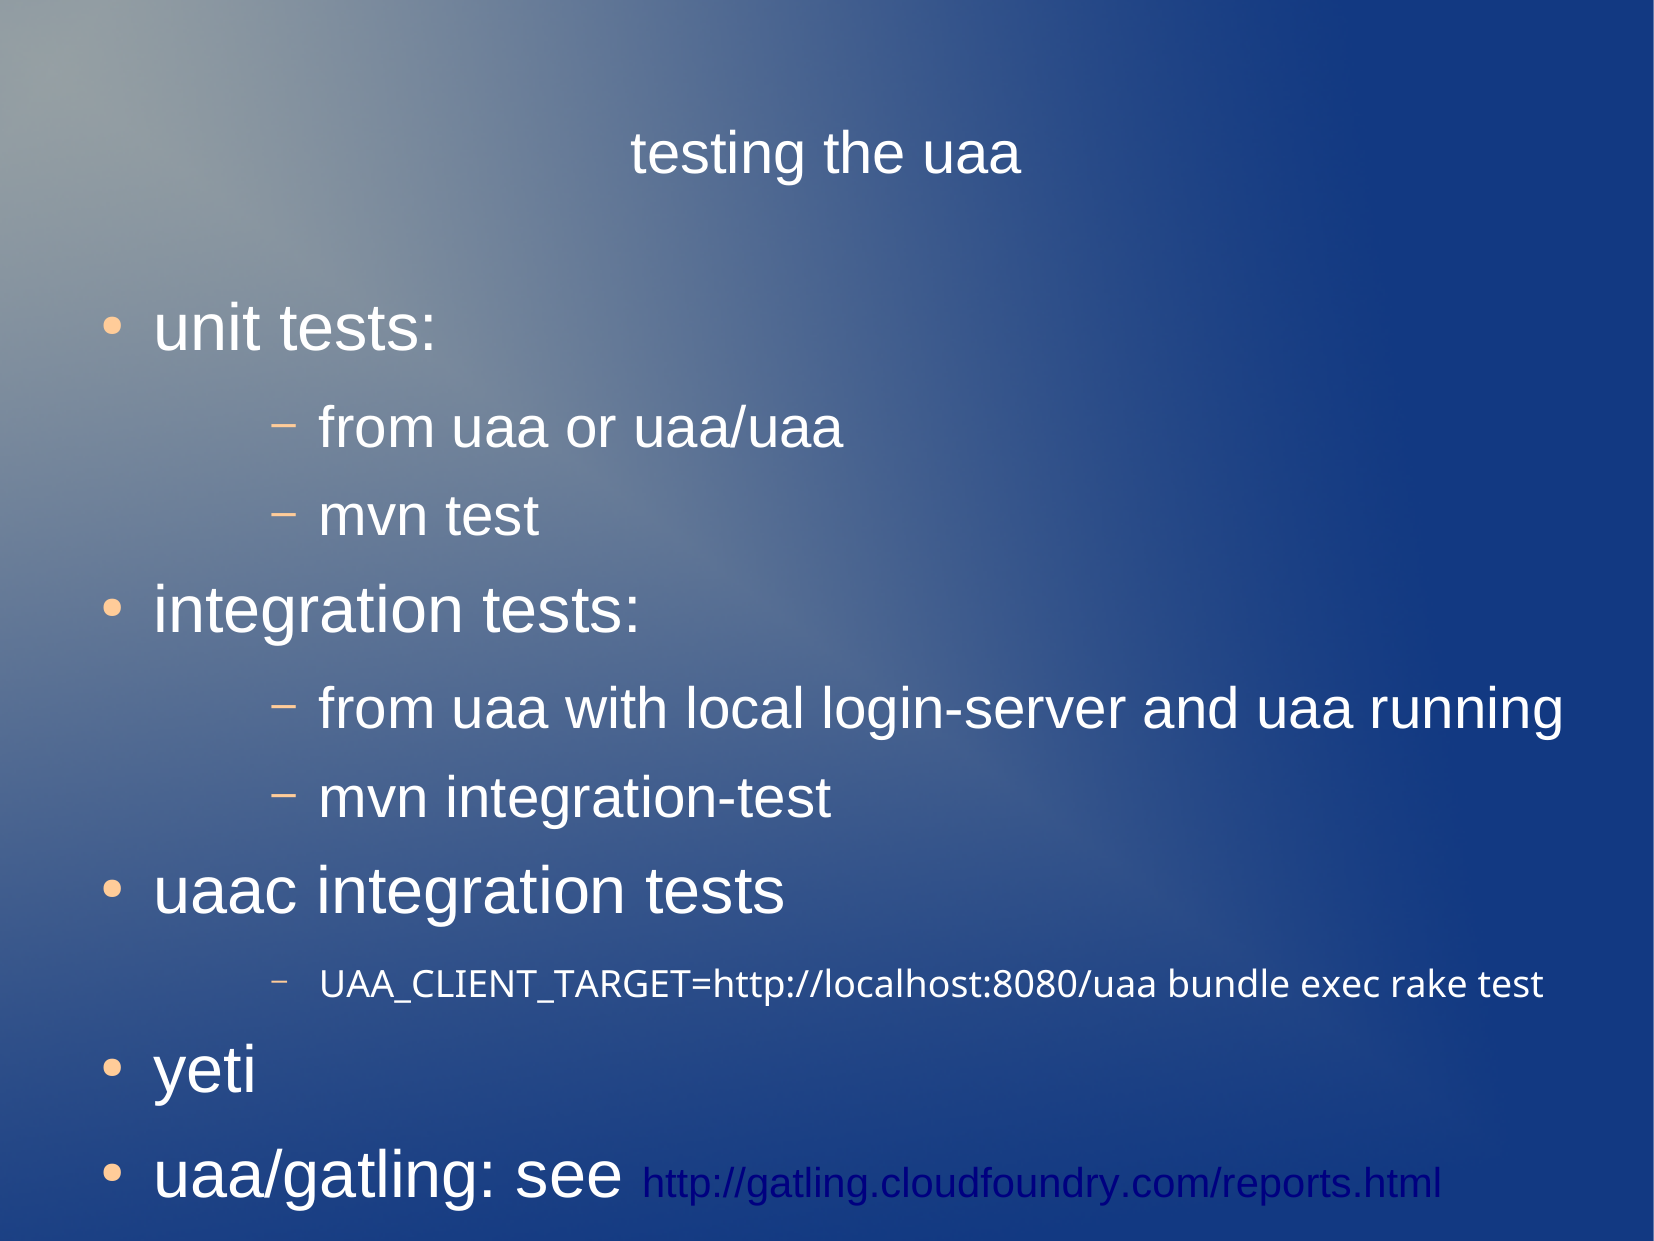

# testing the uaa
unit tests:
from uaa or uaa/uaa
mvn test
integration tests:
from uaa with local login-server and uaa running
mvn integration-test
uaac integration tests
UAA_CLIENT_TARGET=http://localhost:8080/uaa bundle exec rake test
yeti
uaa/gatling: see http://gatling.cloudfoundry.com/reports.html